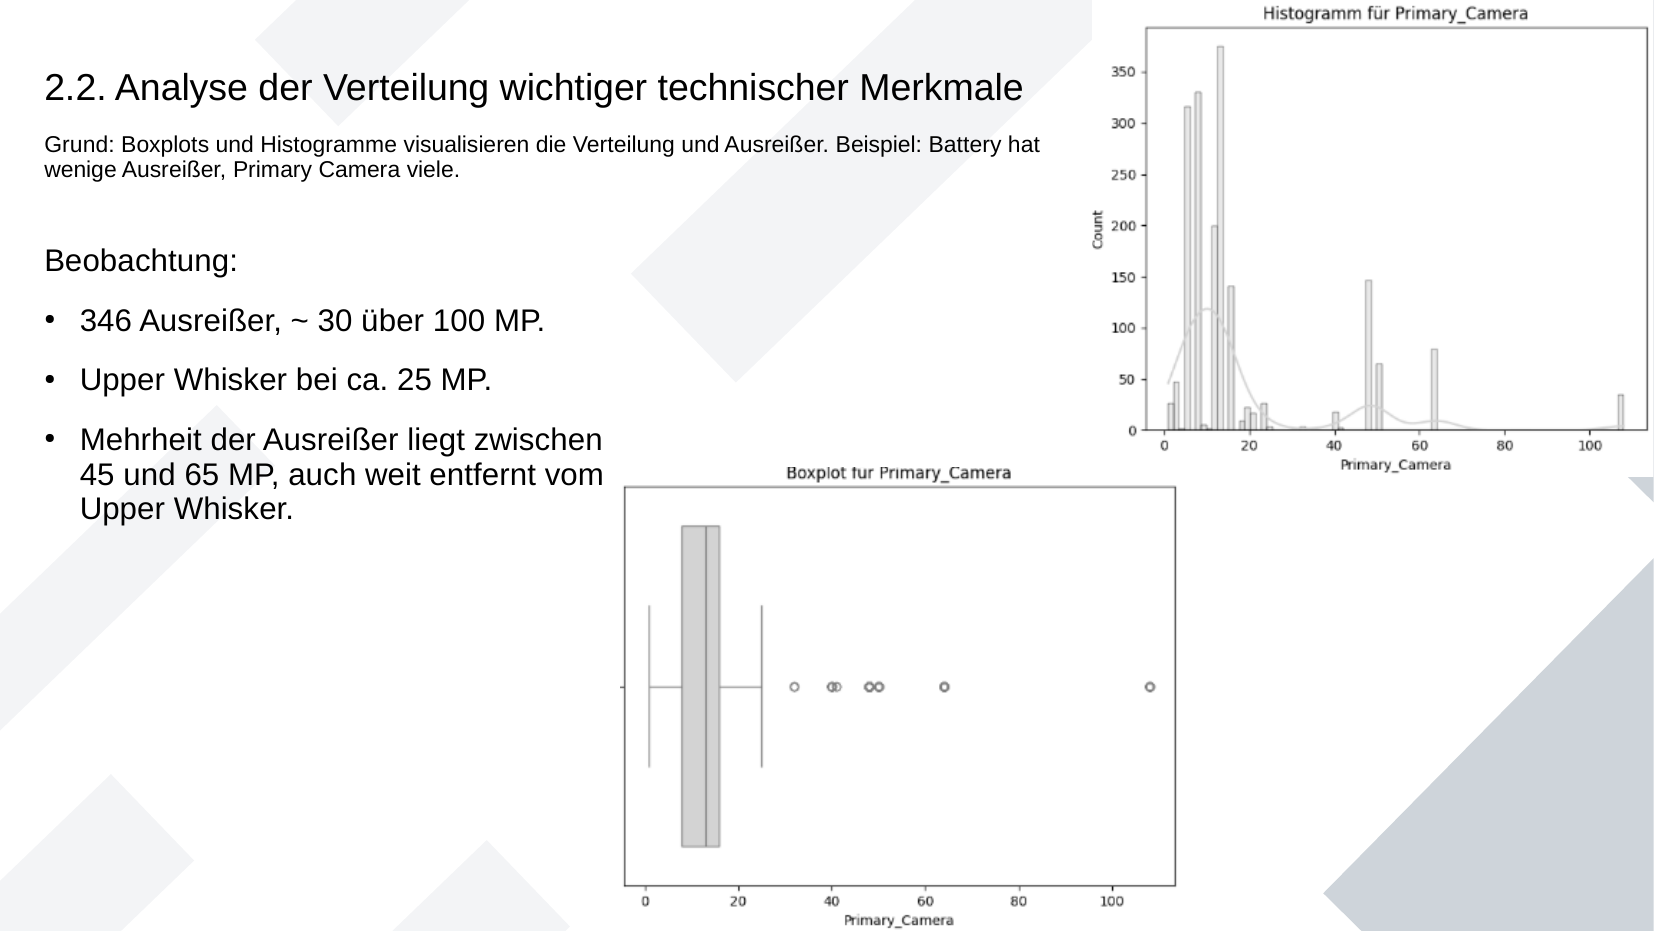

2.2. Analyse der Verteilung wichtiger technischer Merkmale
Grund: Boxplots und Histogramme visualisieren die Verteilung und Ausreißer. Beispiel: Battery hat wenige Ausreißer, Primary Camera viele.
Beobachtung:
346 Ausreißer, ~ 30 über 100 MP.
Upper Whisker bei ca. 25 MP.
Mehrheit der Ausreißer liegt zwischen 45 und 65 MP, auch weit entfernt vom Upper Whisker.